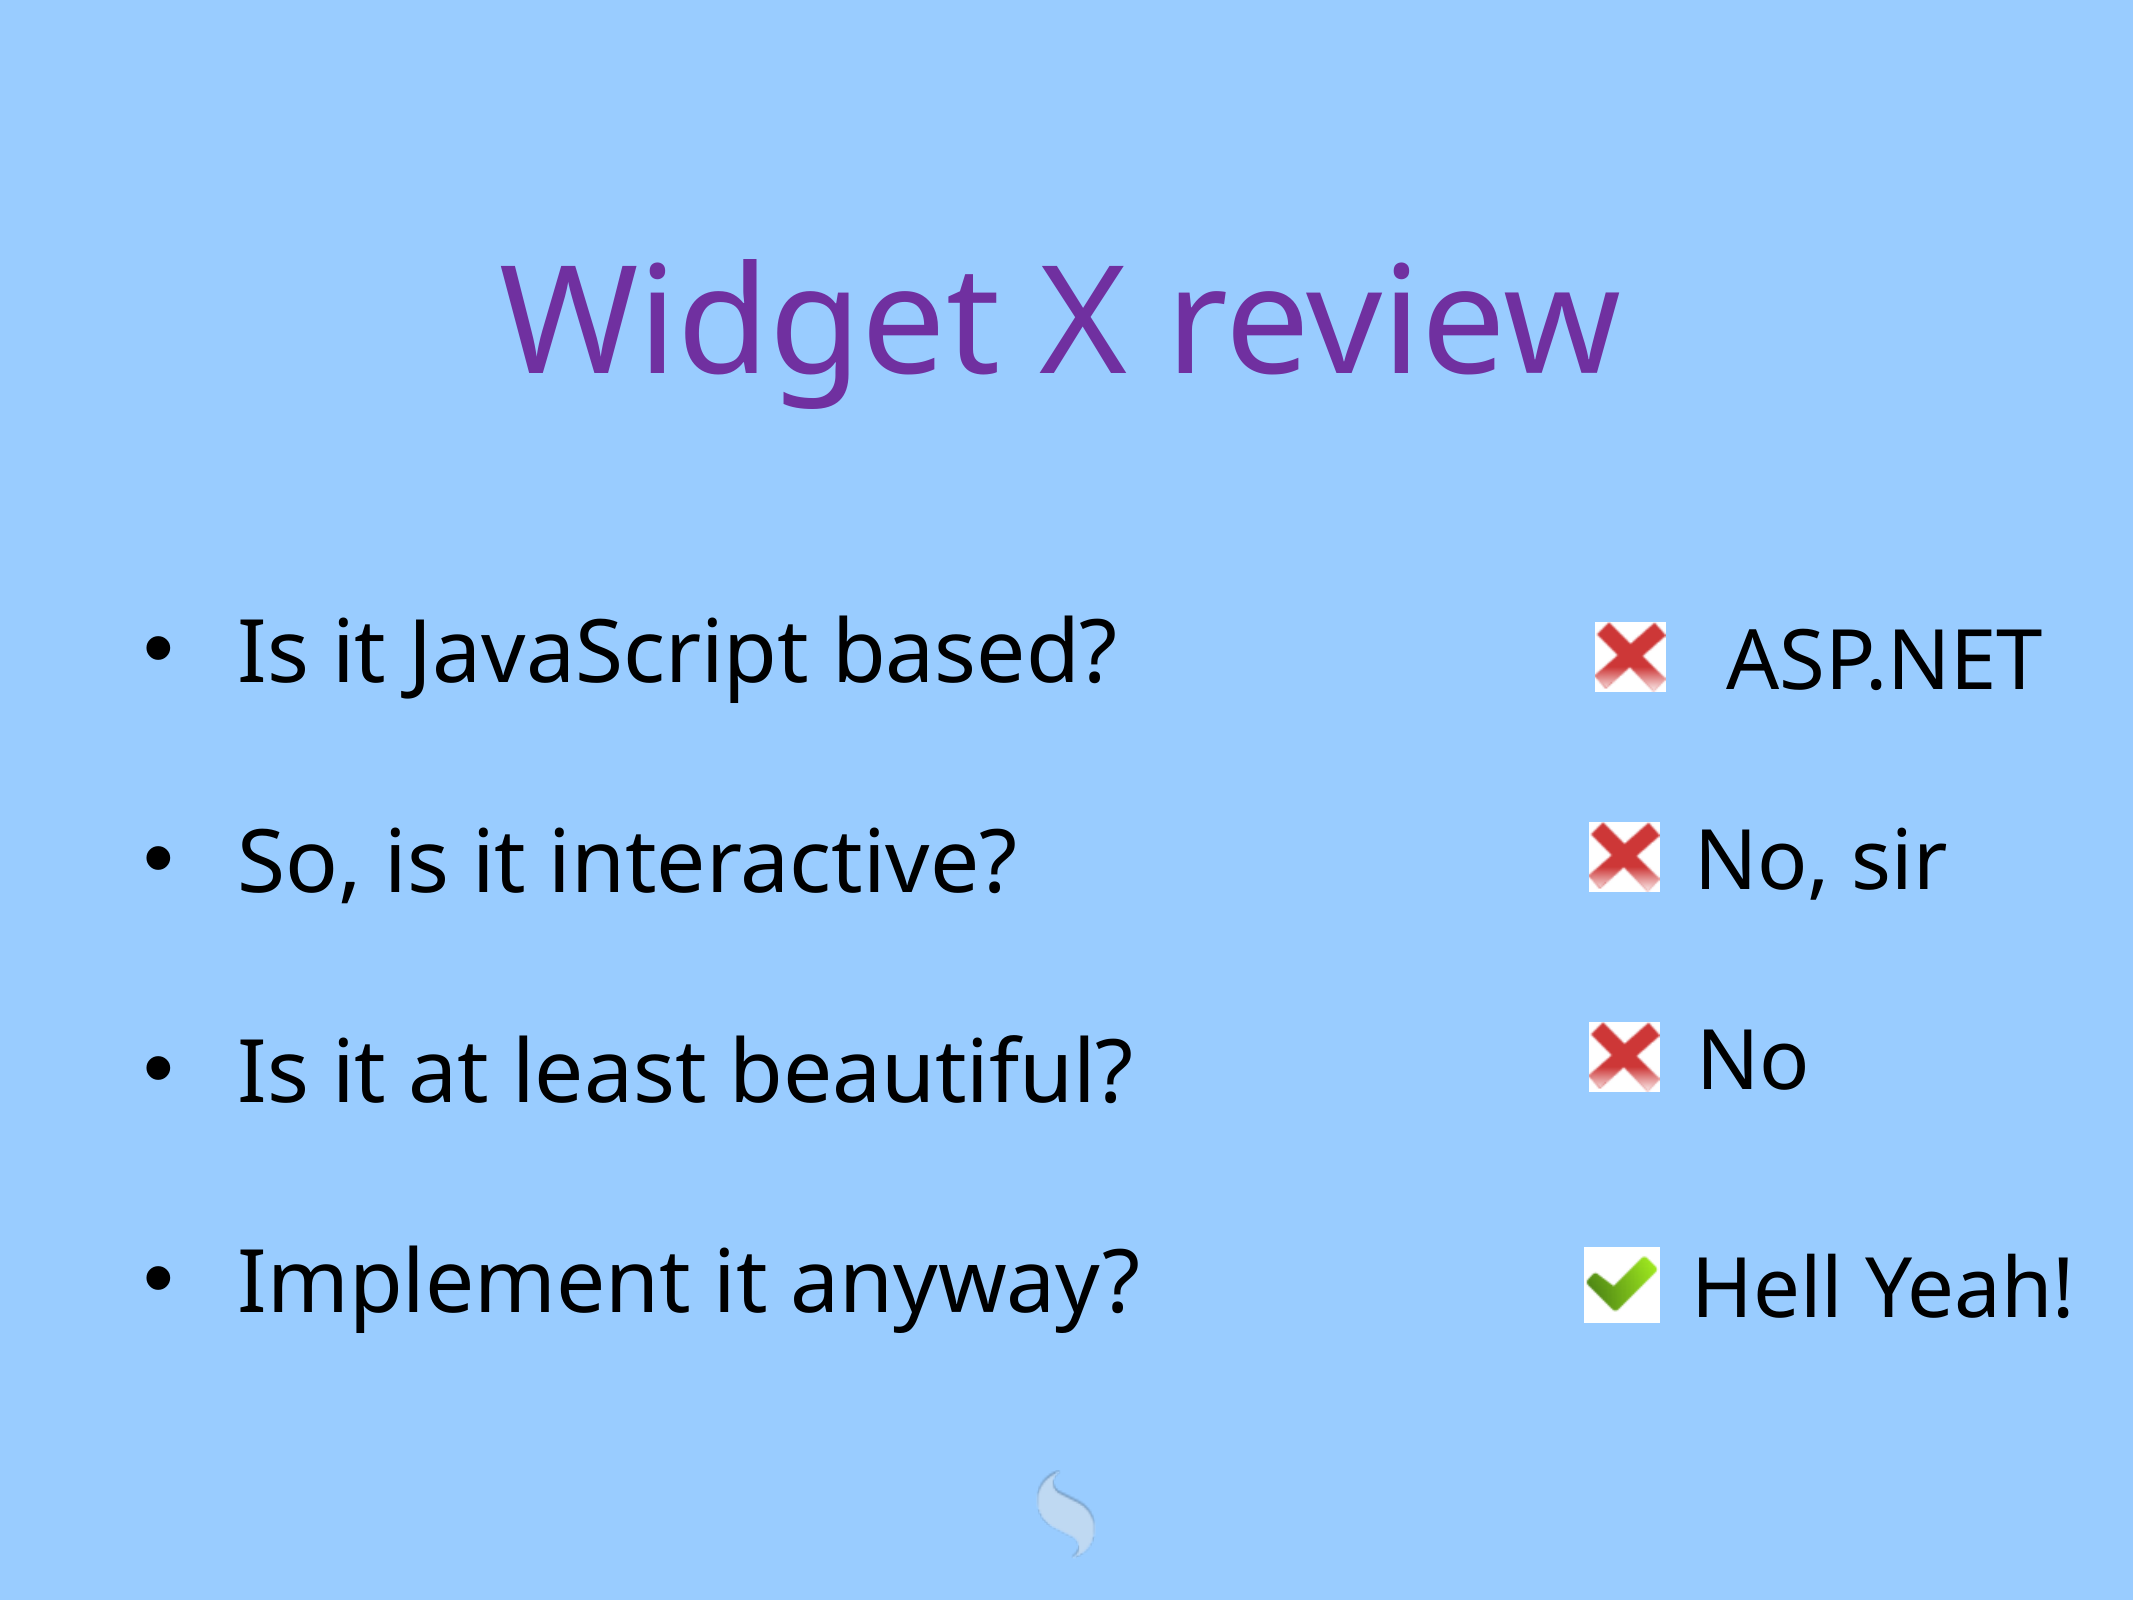

Widget X review
Is it JavaScript based?
So, is it interactive?
Is it at least beautiful?
Implement it anyway?
ASP.NET
No, sir
No
Hell Yeah!